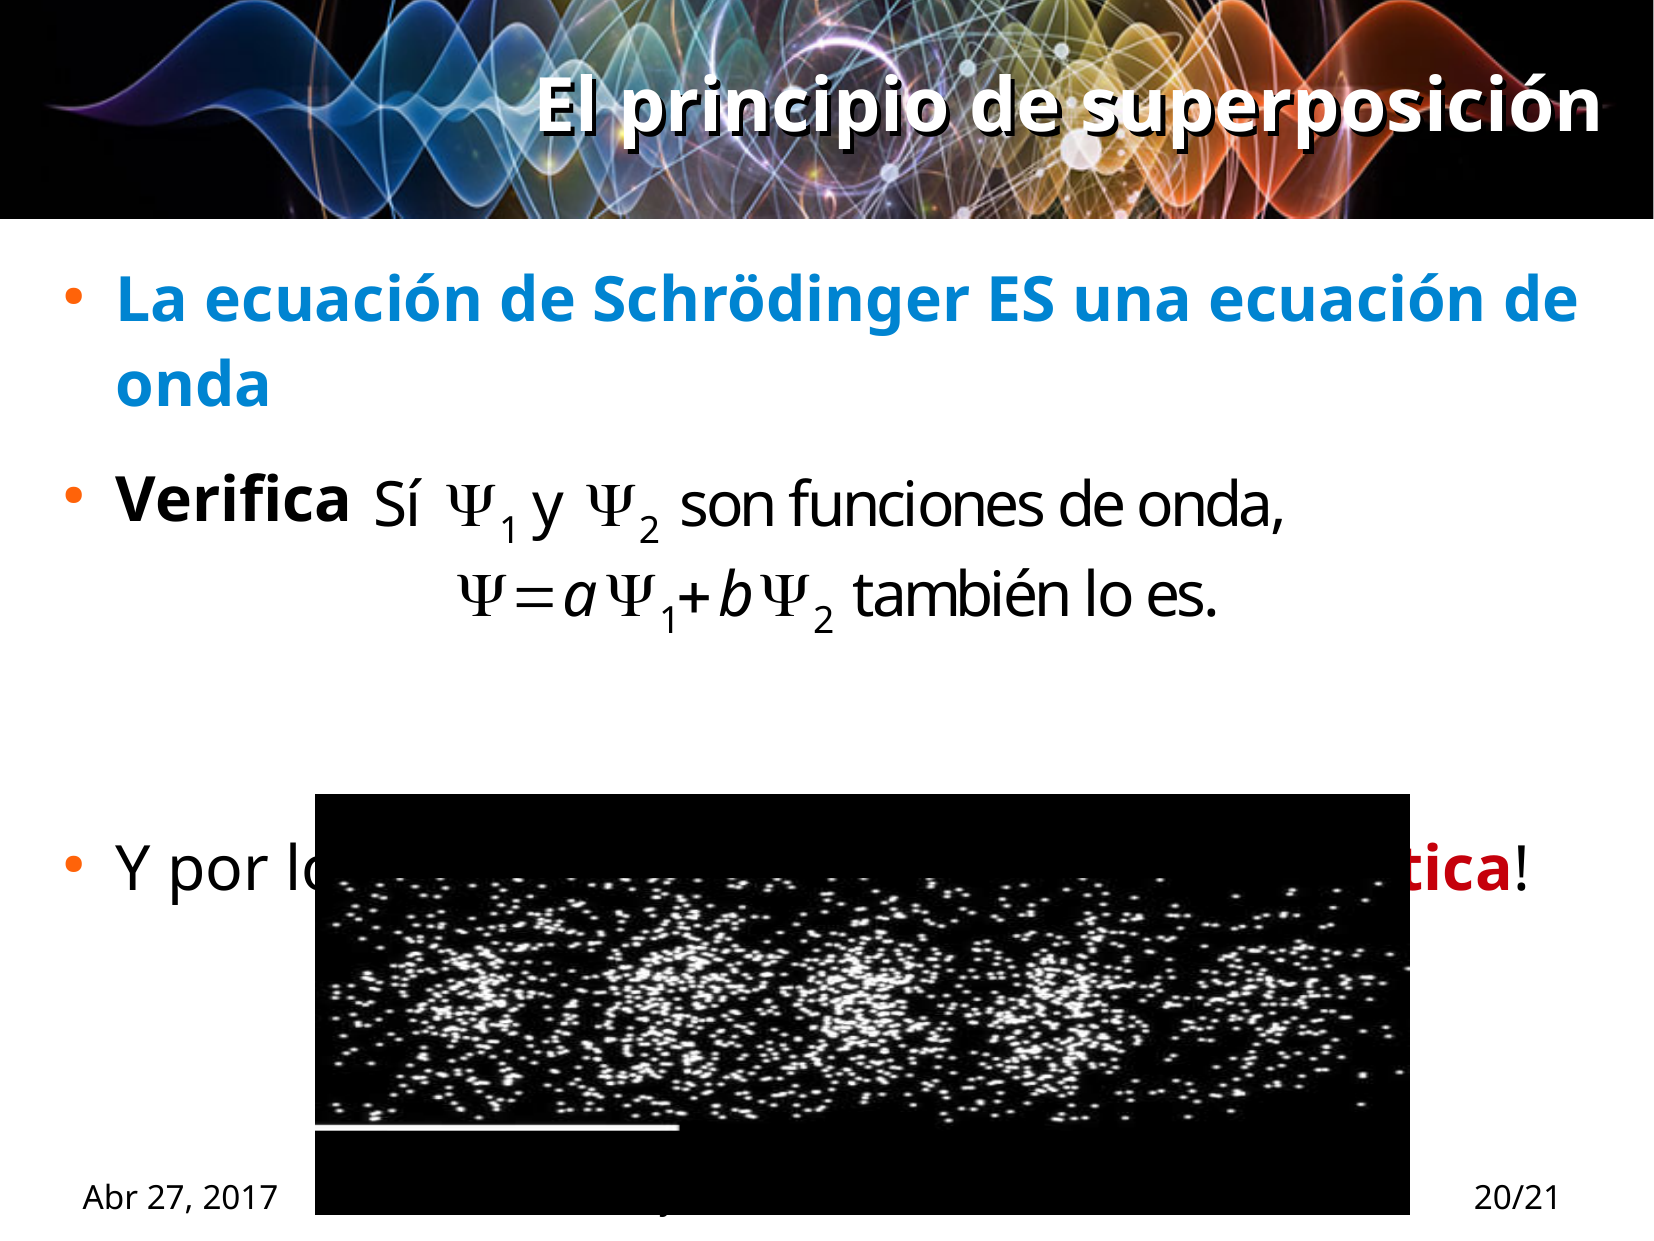

# El principio de superposición
La ecuación de Schrödinger ES una ecuación de onda
Verifica el principio de superposición:
Y por lo tanto ¡existe la interferencia cuántica!
Abr 27, 2017
H. Asorey - Moderna A 2017 - U03C03
20